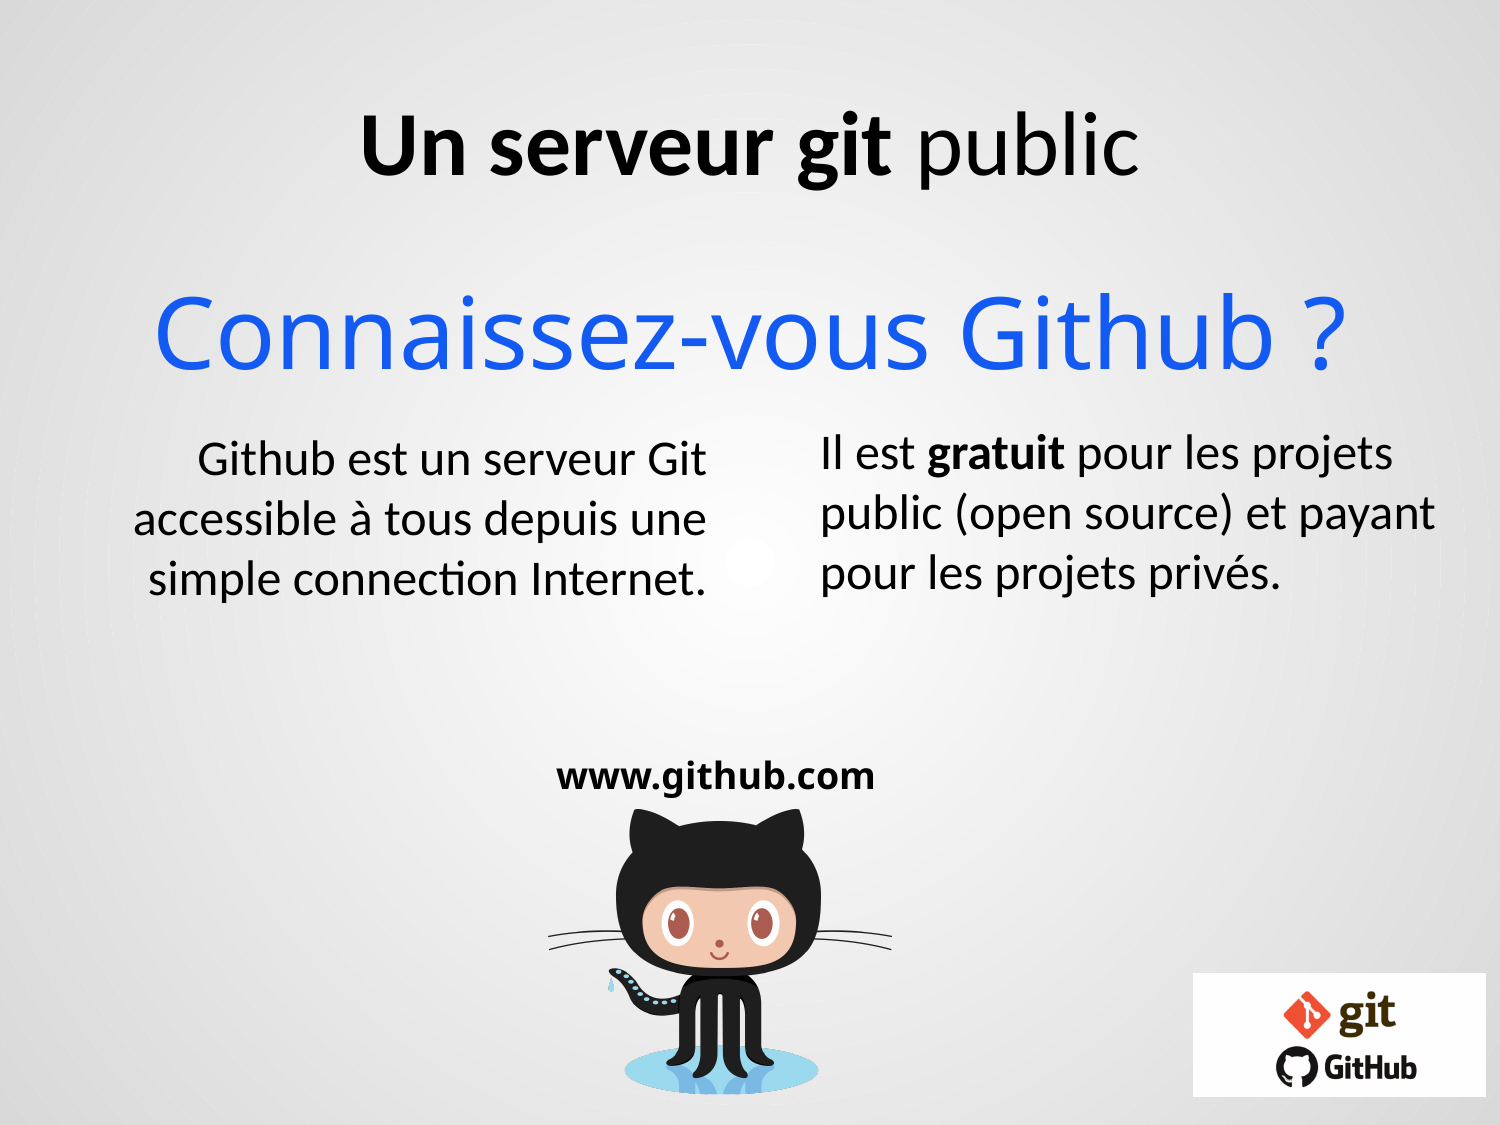

# Un serveur git public
Connaissez-vous Github ?
Il est gratuit pour les projets public (open source) et payant pour les projets privés.
Github est un serveur Git accessible à tous depuis une simple connection Internet.
www.github.com